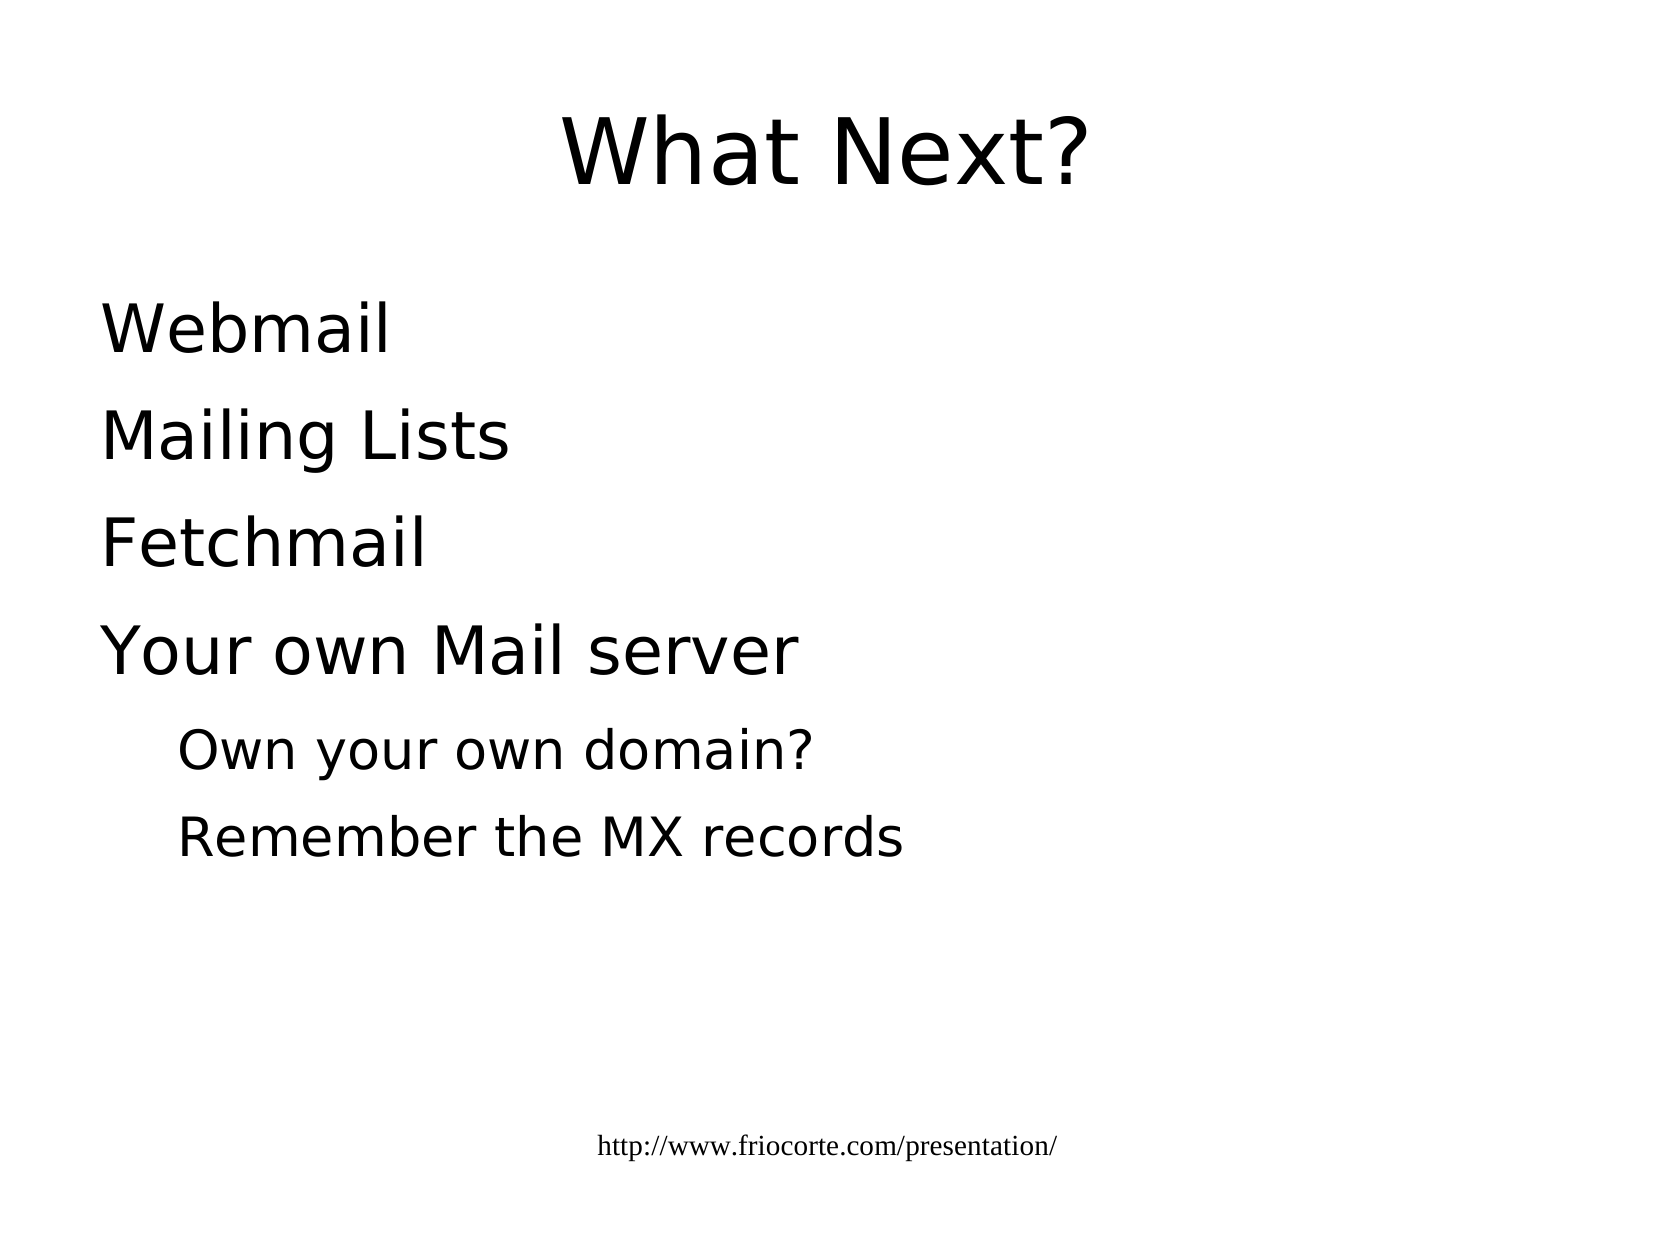

# What Next?
Webmail
Mailing Lists
Fetchmail
Your own Mail server
Own your own domain?
Remember the MX records
http://www.friocorte.com/presentation/